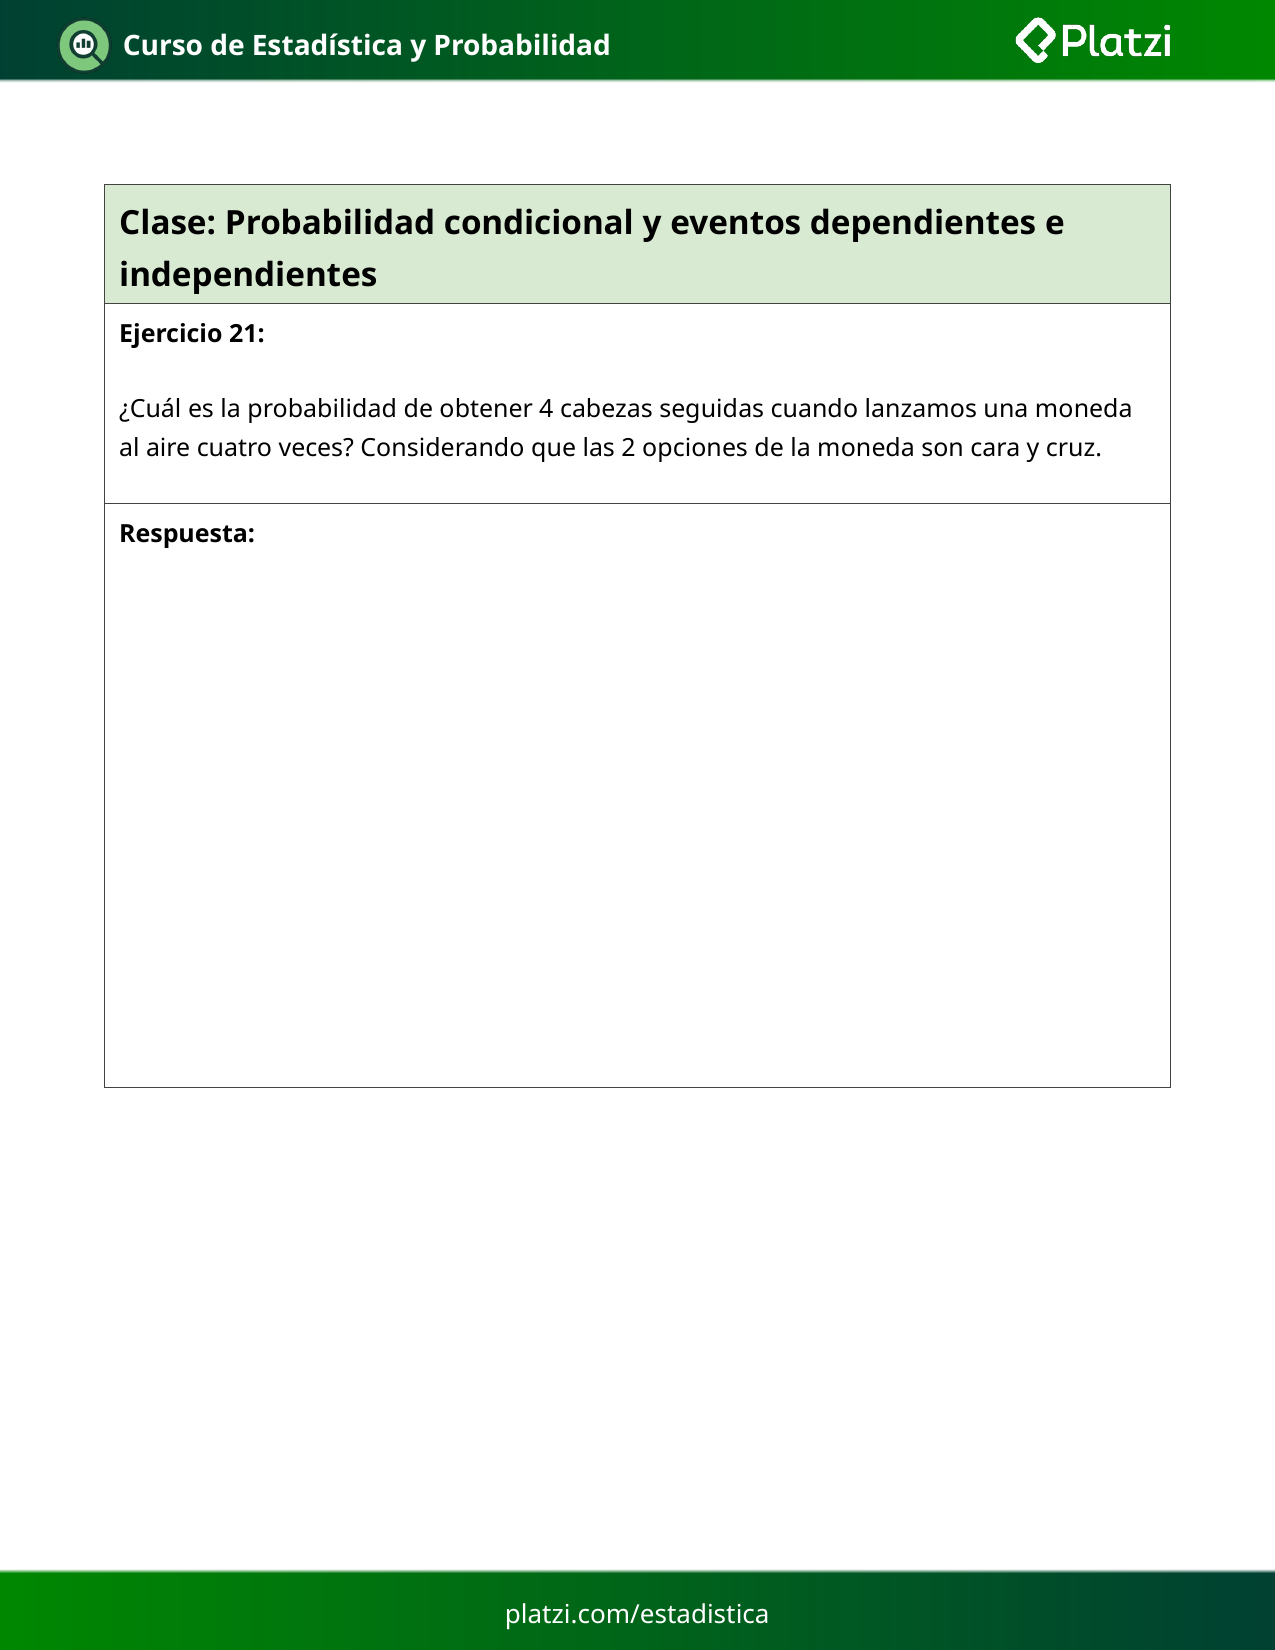

Curso de Estadística y Probabilidad
| Clase: Probabilidad condicional y eventos dependientes e independientes |
| --- |
| Ejercicio 21: ¿Cuál es la probabilidad de obtener 4 cabezas seguidas cuando lanzamos una moneda al aire cuatro veces? Considerando que las 2 opciones de la moneda son cara y cruz. |
| Respuesta: |
# platzi.com/estadistica